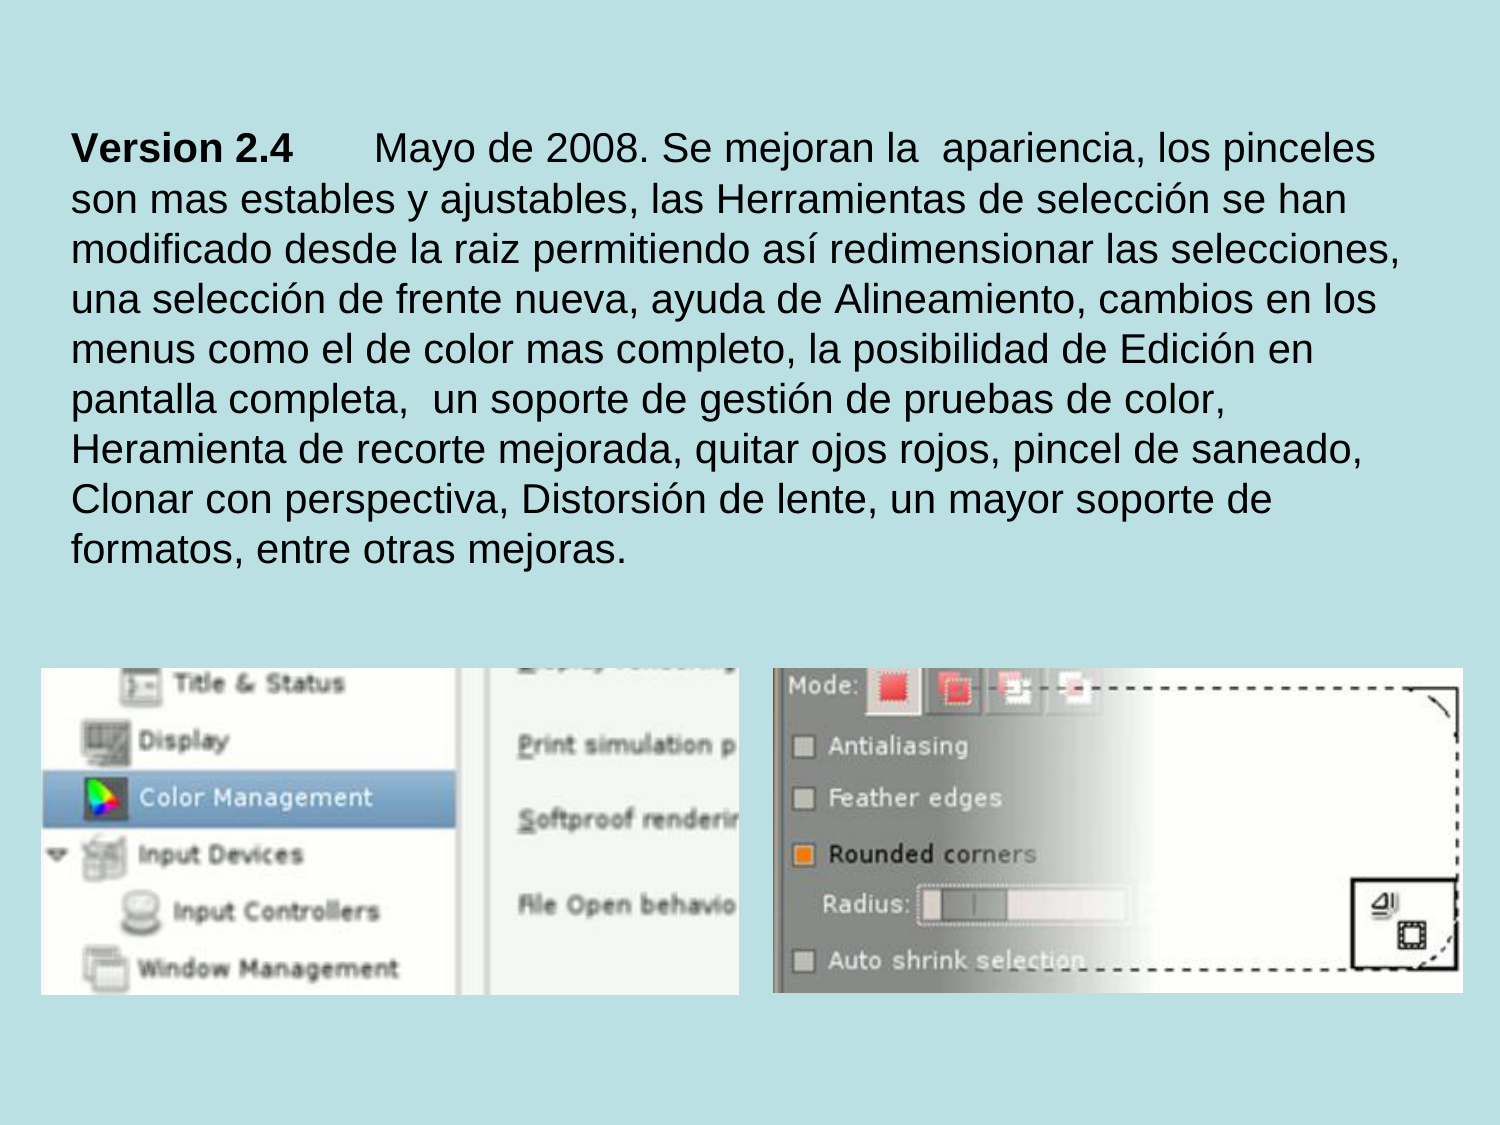

# Version 2.4 Mayo de 2008. Se mejoran la apariencia, los pinceles son mas estables y ajustables, las Herramientas de selección se han modificado desde la raiz permitiendo así redimensionar las selecciones, una selección de frente nueva, ayuda de Alineamiento, cambios en los menus como el de color mas completo, la posibilidad de Edición en pantalla completa, un soporte de gestión de pruebas de color, Heramienta de recorte mejorada, quitar ojos rojos, pincel de saneado, Clonar con perspectiva, Distorsión de lente, un mayor soporte de formatos, entre otras mejoras.